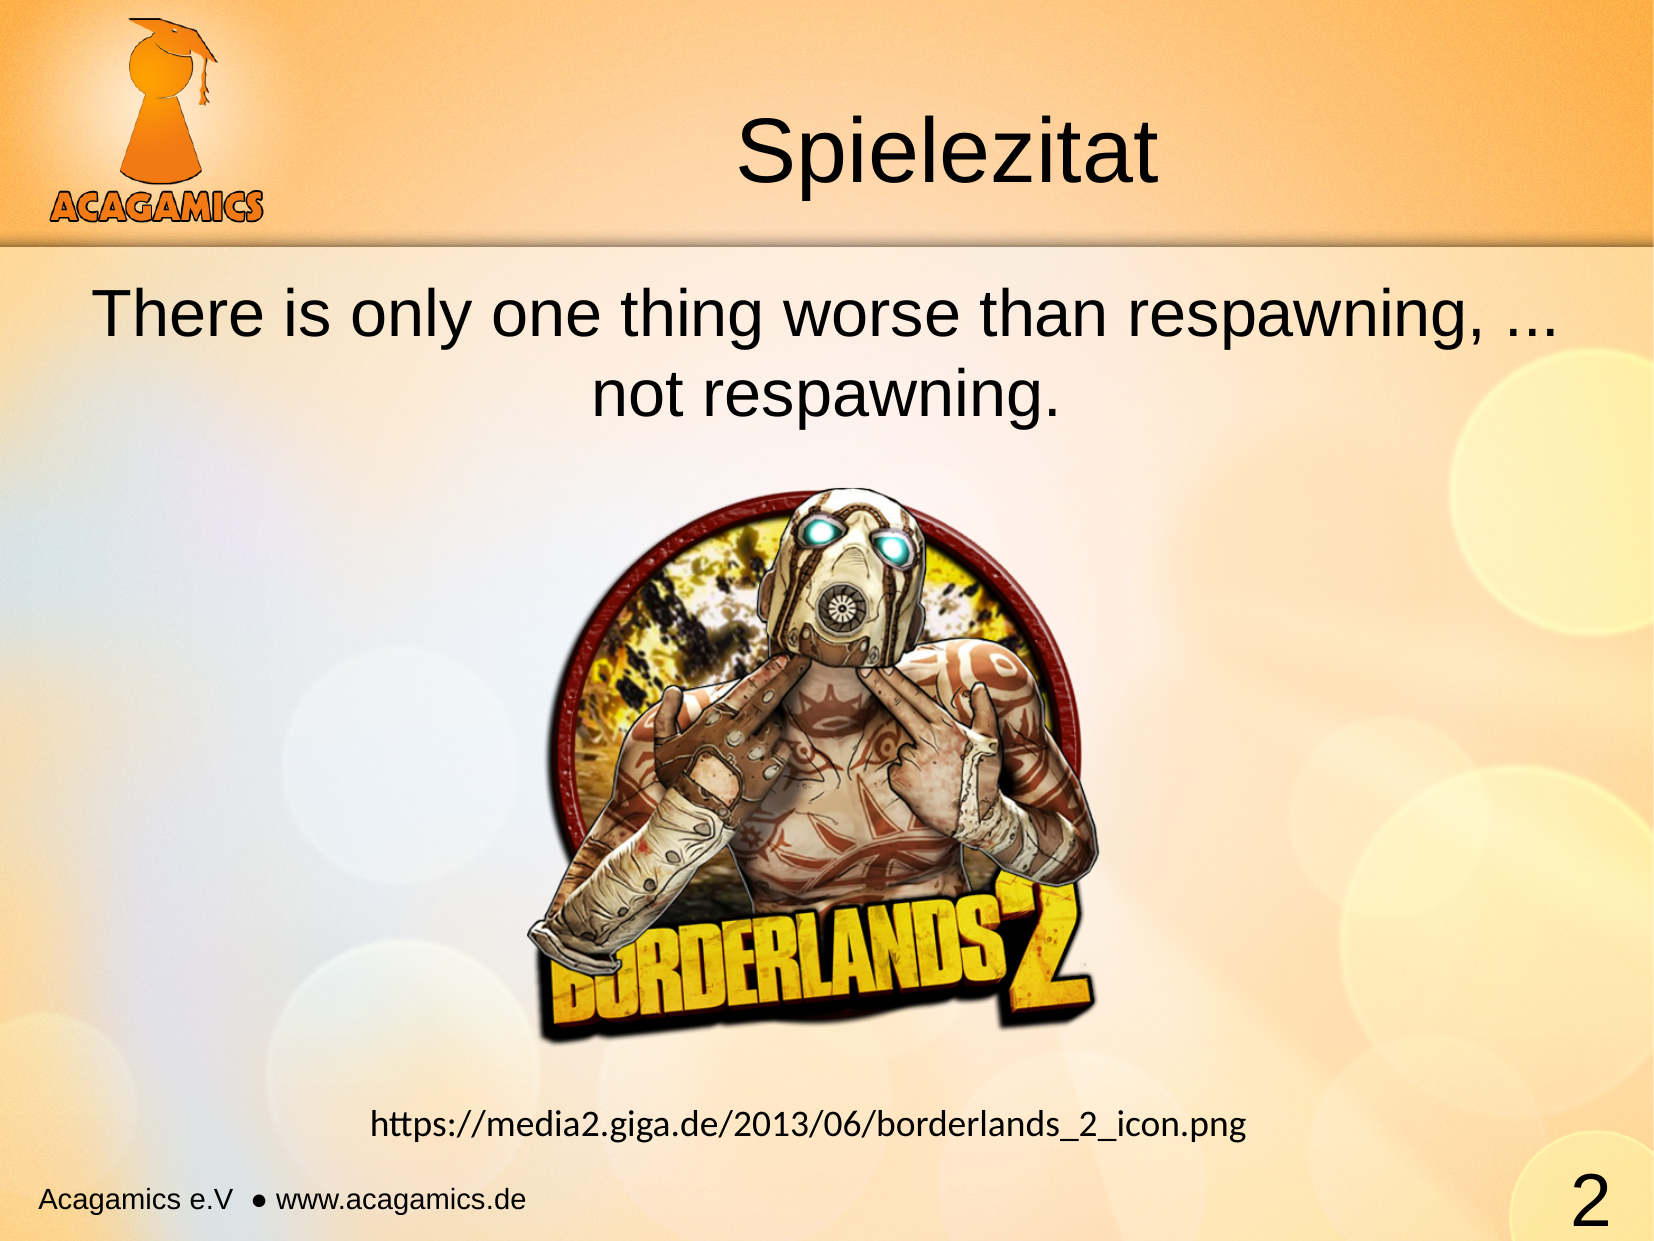

# Spielezitat
There is only one thing worse than respawning, ... not respawning.
https://media2.giga.de/2013/06/borderlands_2_icon.png